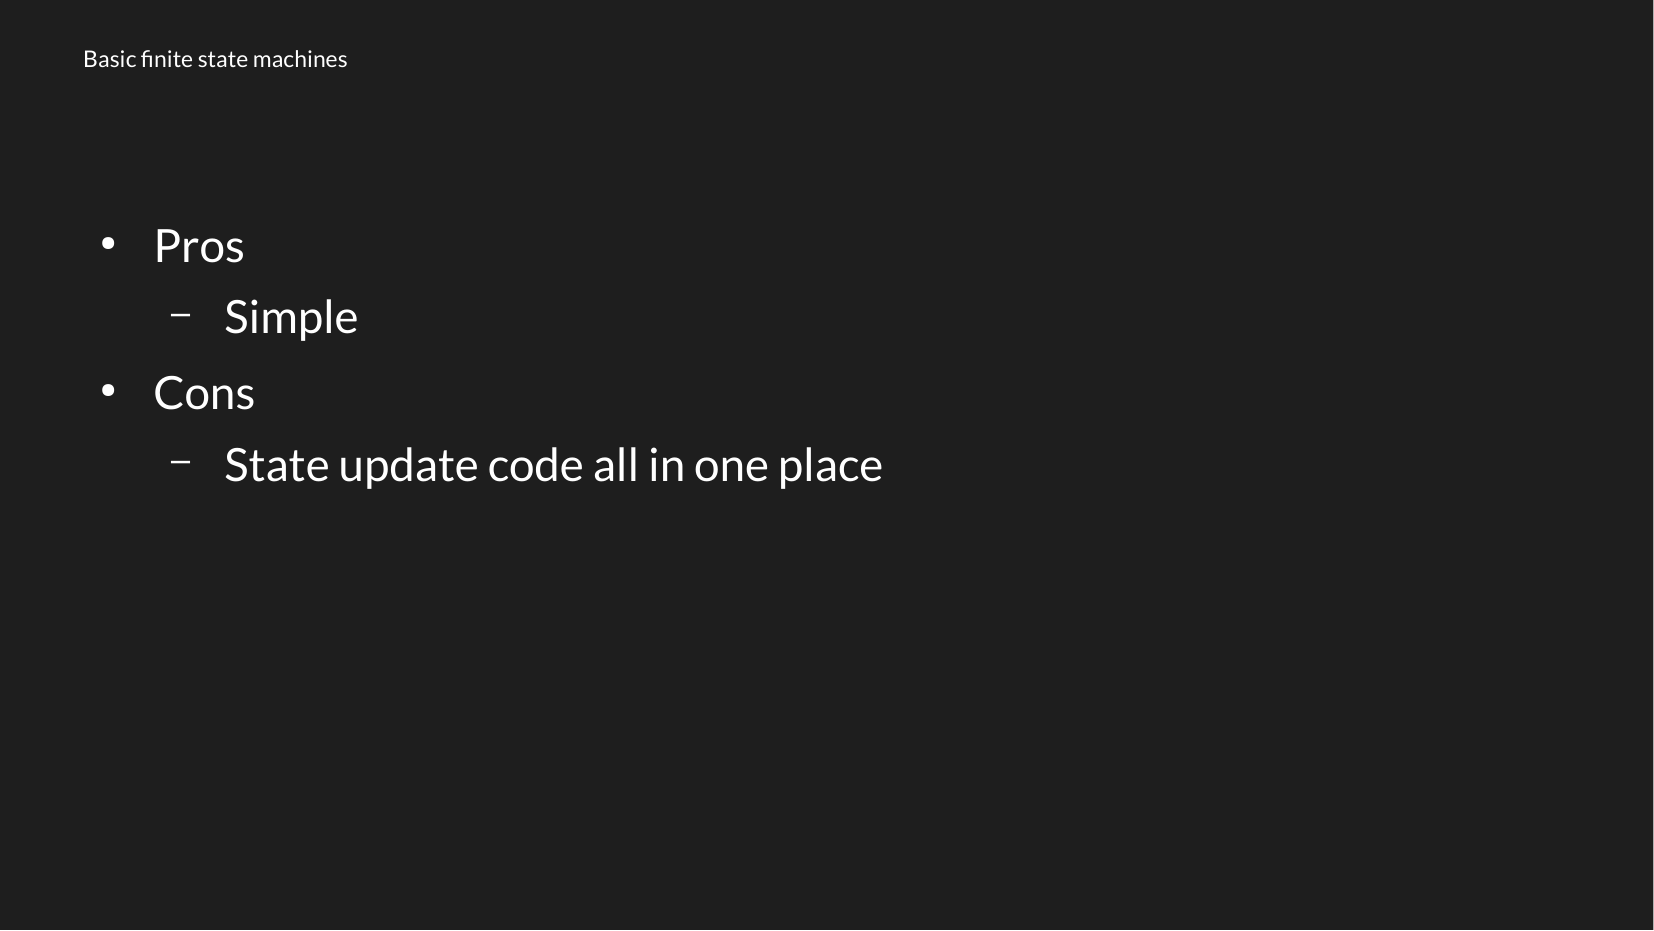

# Basic finite state machines
Pros
Simple
Cons
State update code all in one place